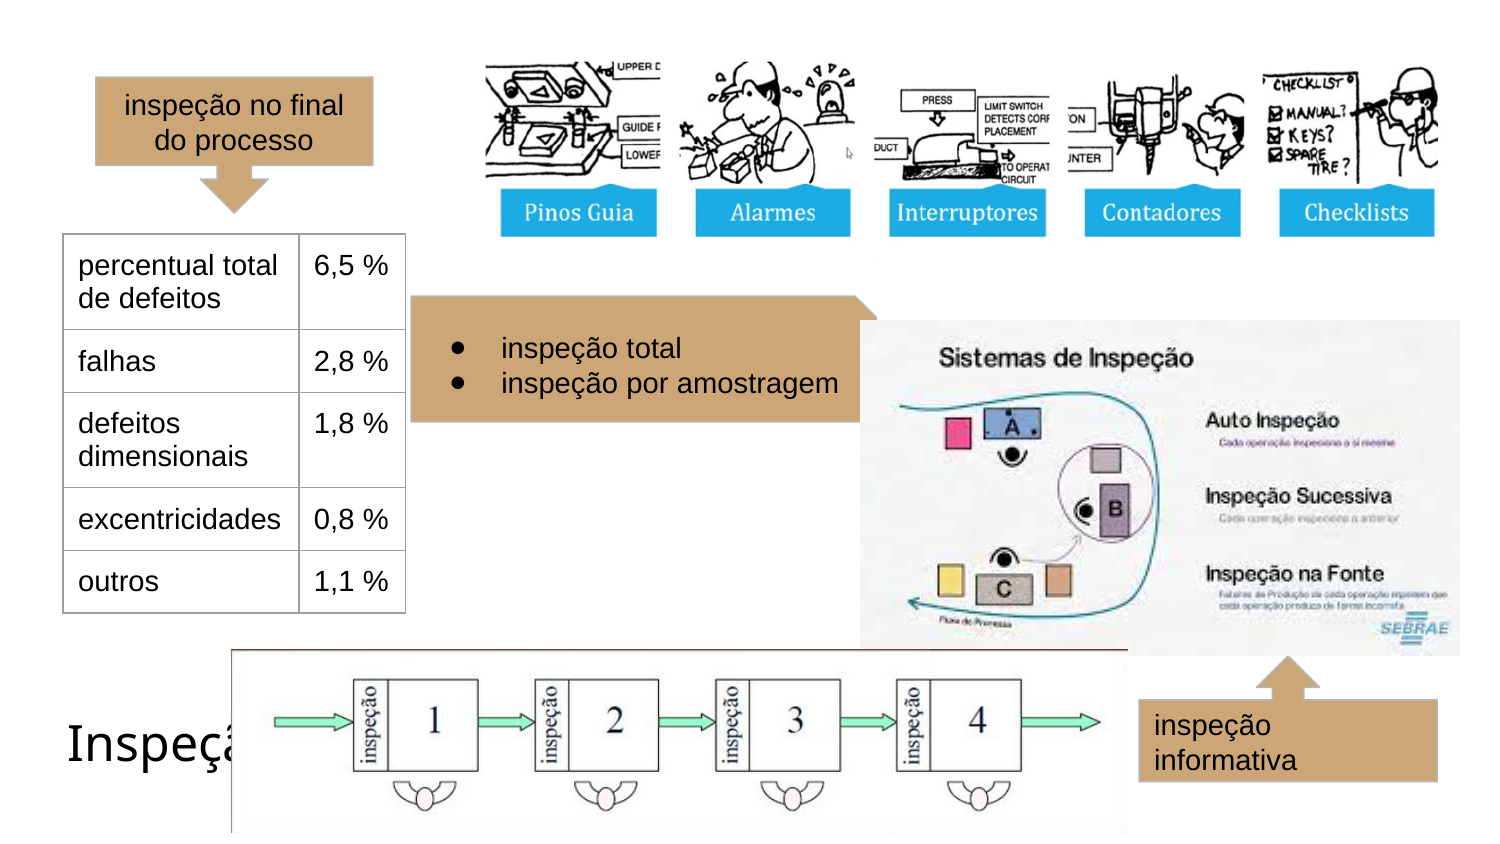

inspeção no final do processo
| percentual total de defeitos | 6,5 % |
| --- | --- |
| falhas | 2,8 % |
| defeitos dimensionais | 1,8 % |
| excentricidades | 0,8 % |
| outros | 1,1 % |
inspeção total
inspeção por amostragem
inspeção informativa
# Inspeção